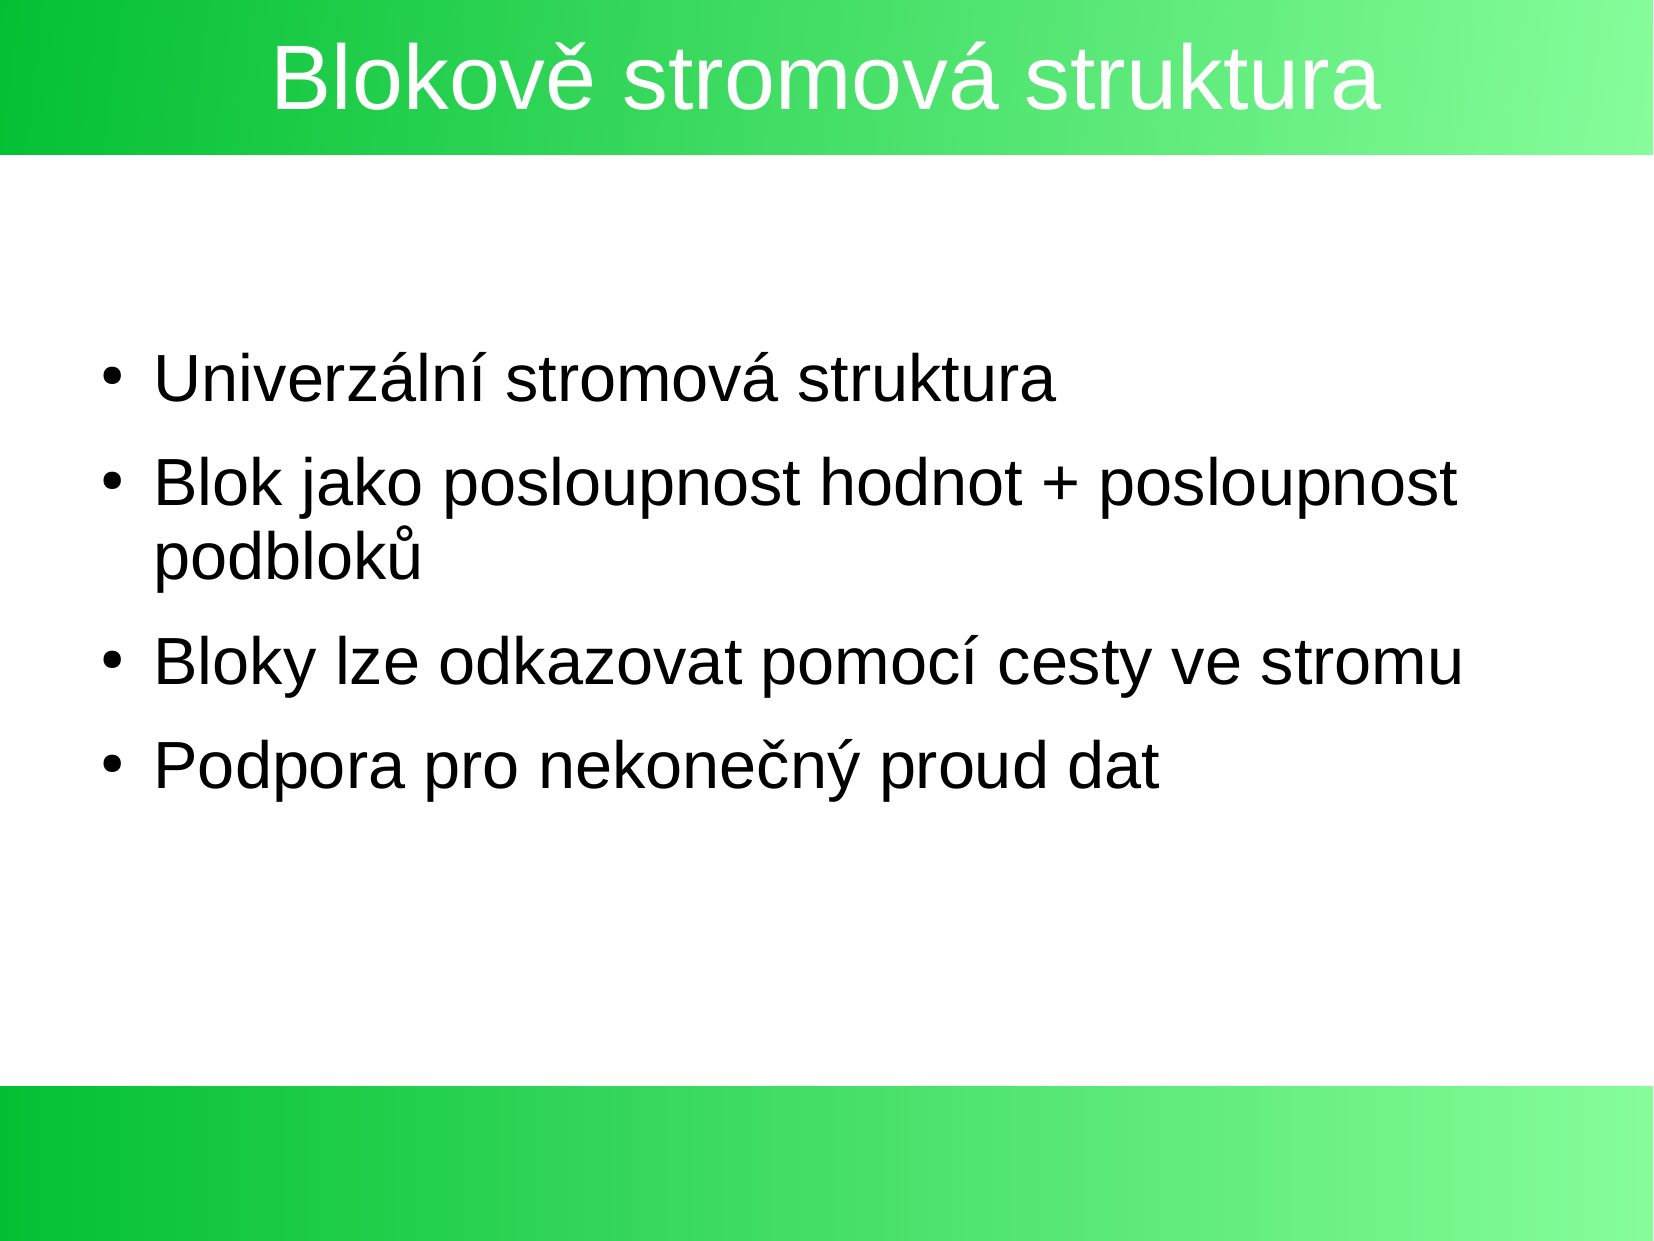

# Blokově stromová struktura
Univerzální stromová struktura
Blok jako posloupnost hodnot + posloupnost podbloků
Bloky lze odkazovat pomocí cesty ve stromu
Podpora pro nekonečný proud dat